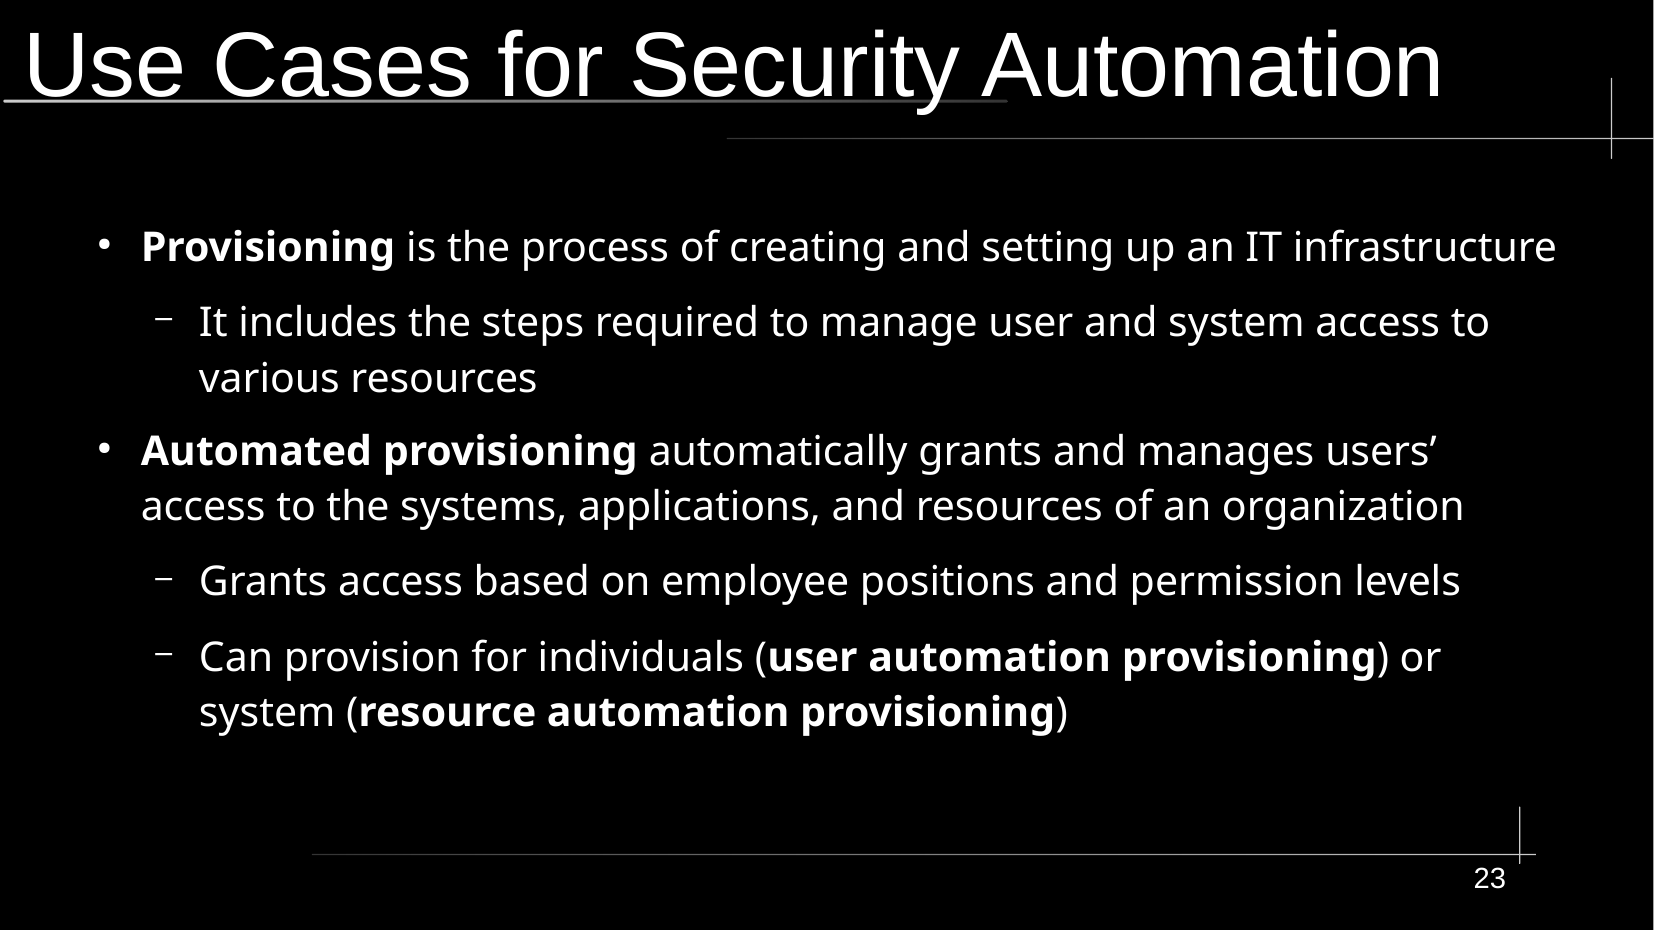

# Use Cases for Security Automation
Provisioning is the process of creating and setting up an IT infrastructure
It includes the steps required to manage user and system access to various resources
Automated provisioning automatically grants and manages users’ access to the systems, applications, and resources of an organization
Grants access based on employee positions and permission levels
Can provision for individuals (user automation provisioning) or system (resource automation provisioning)
23